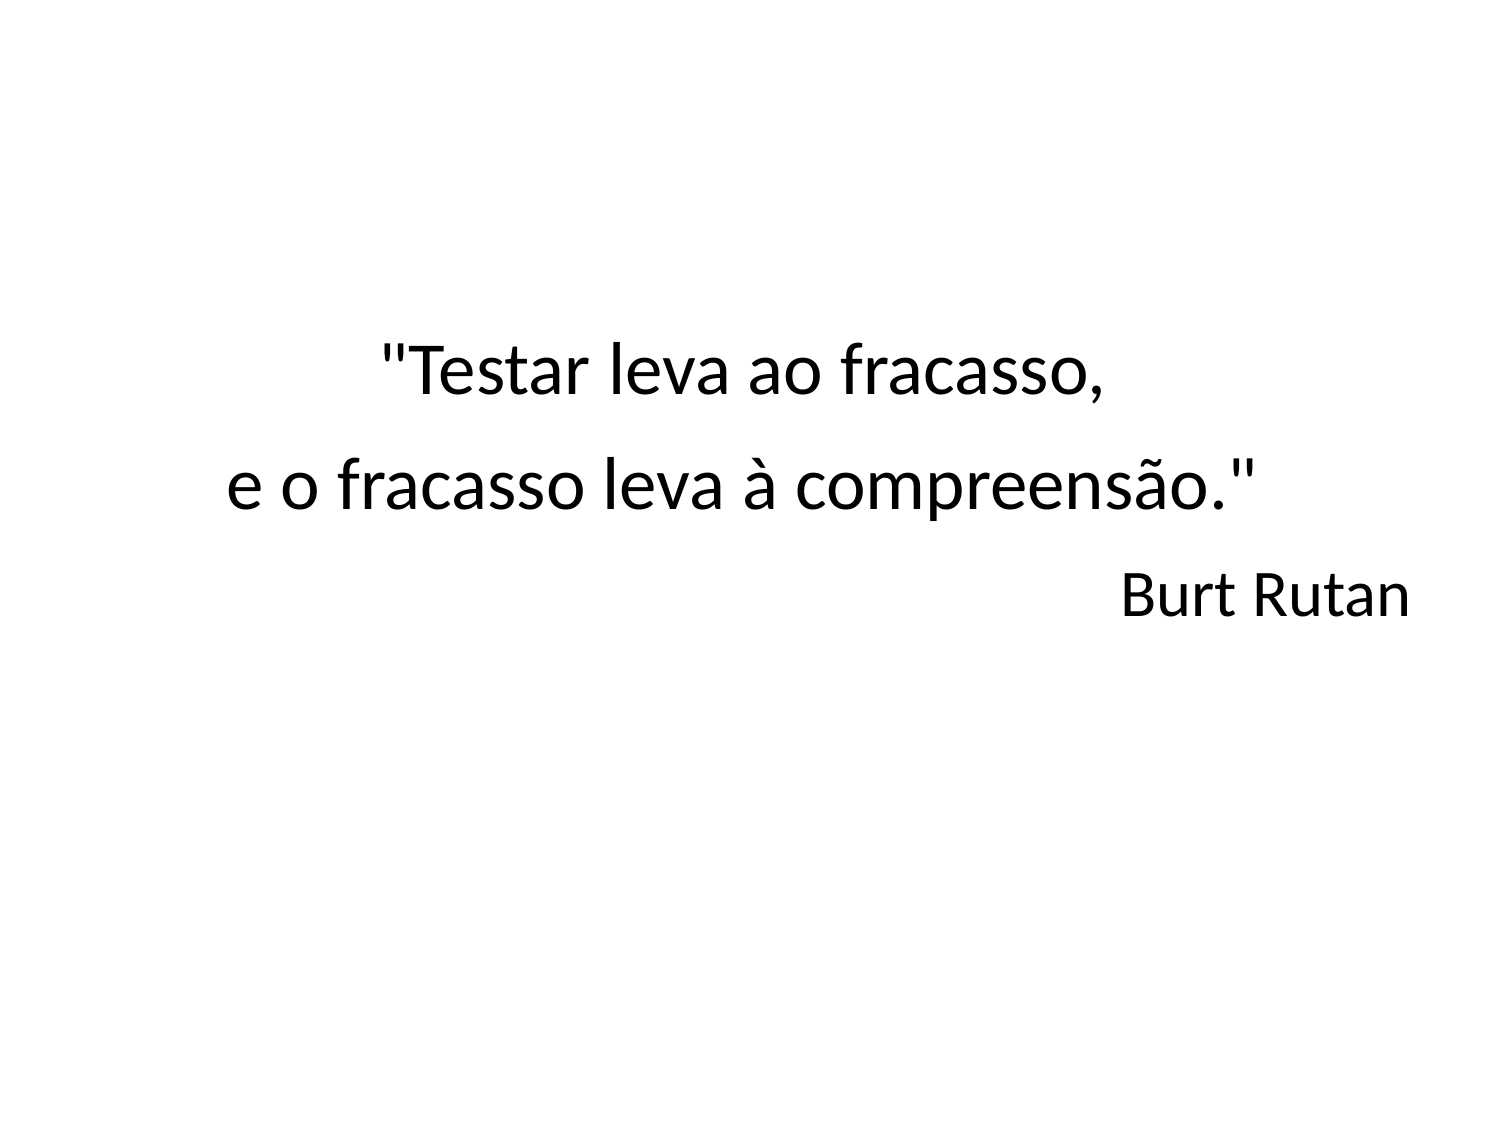

"Testar leva ao fracasso,
e o fracasso leva à compreensão."
Burt Rutan